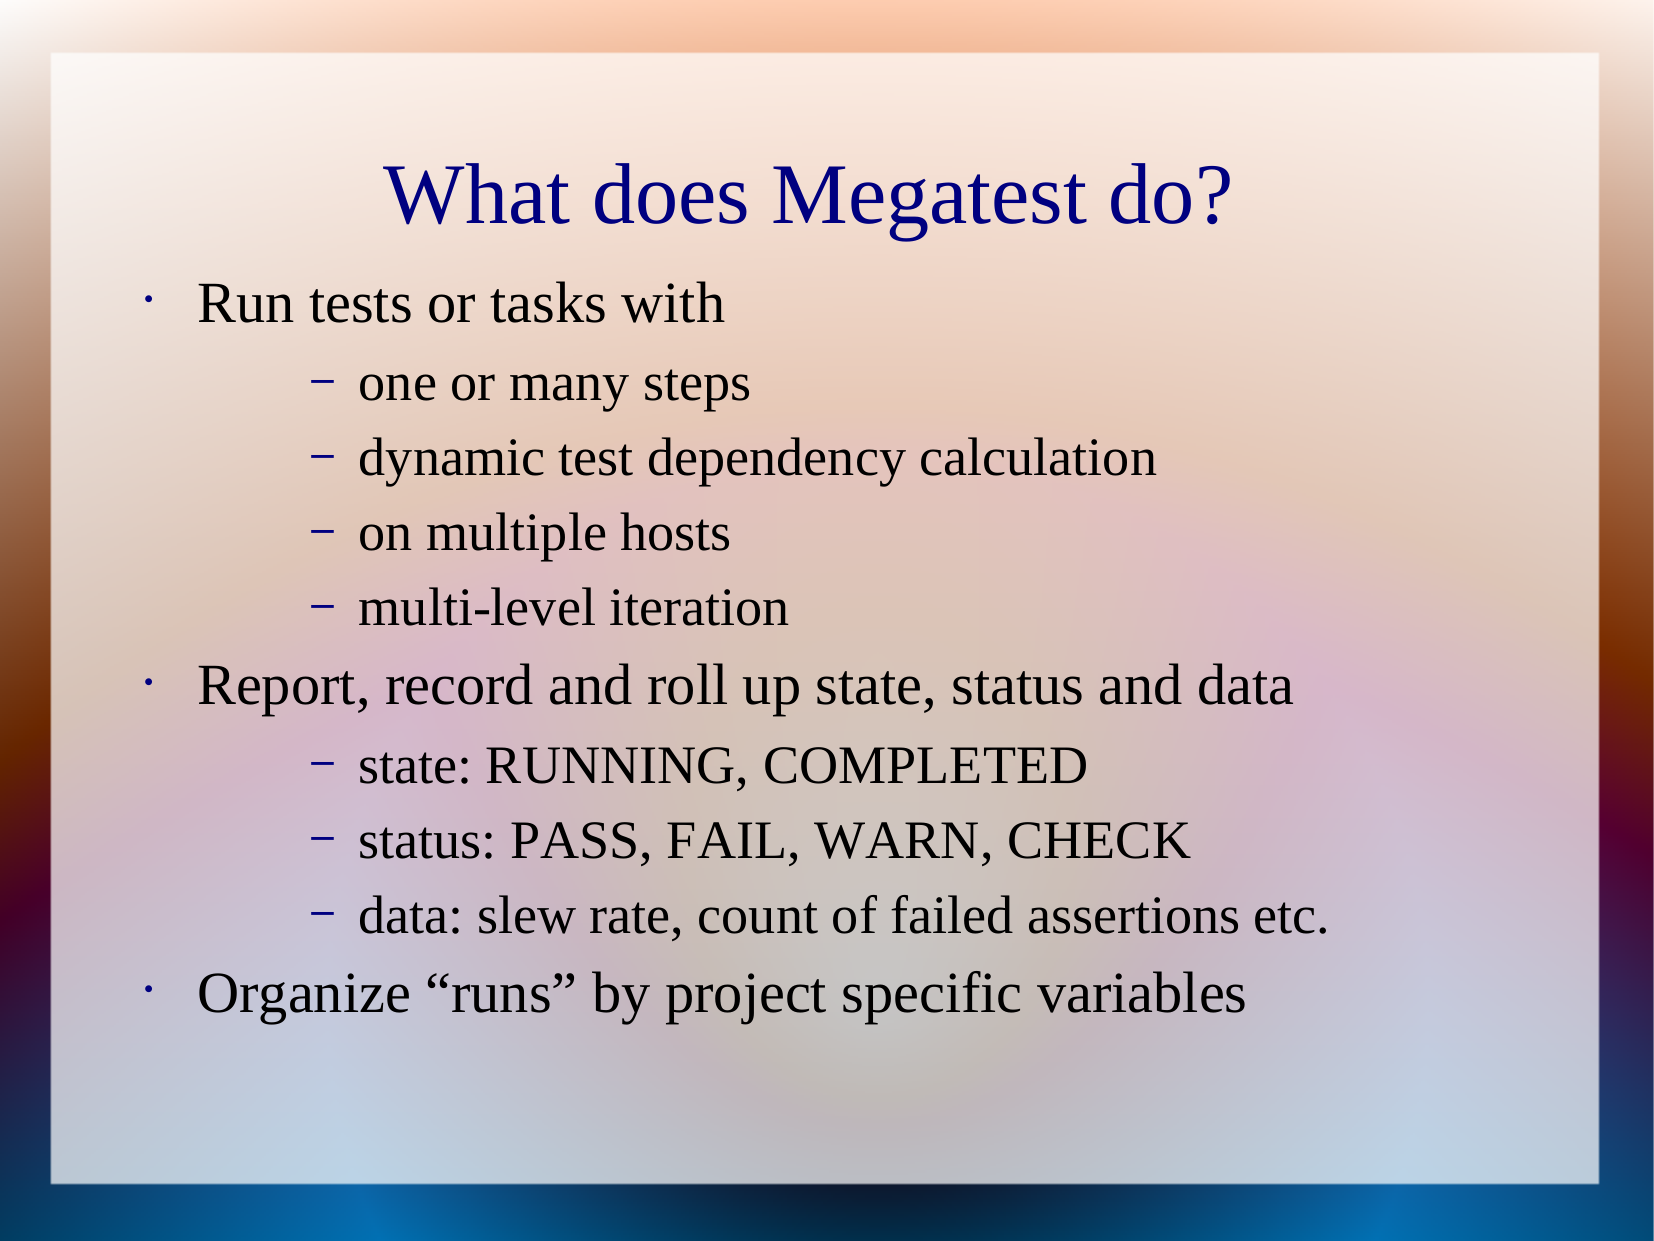

# What does Megatest do?
Run tests or tasks with
one or many steps
dynamic test dependency calculation
on multiple hosts
multi-level iteration
Report, record and roll up state, status and data
state: RUNNING, COMPLETED
status: PASS, FAIL, WARN, CHECK
data: slew rate, count of failed assertions etc.
Organize “runs” by project specific variables